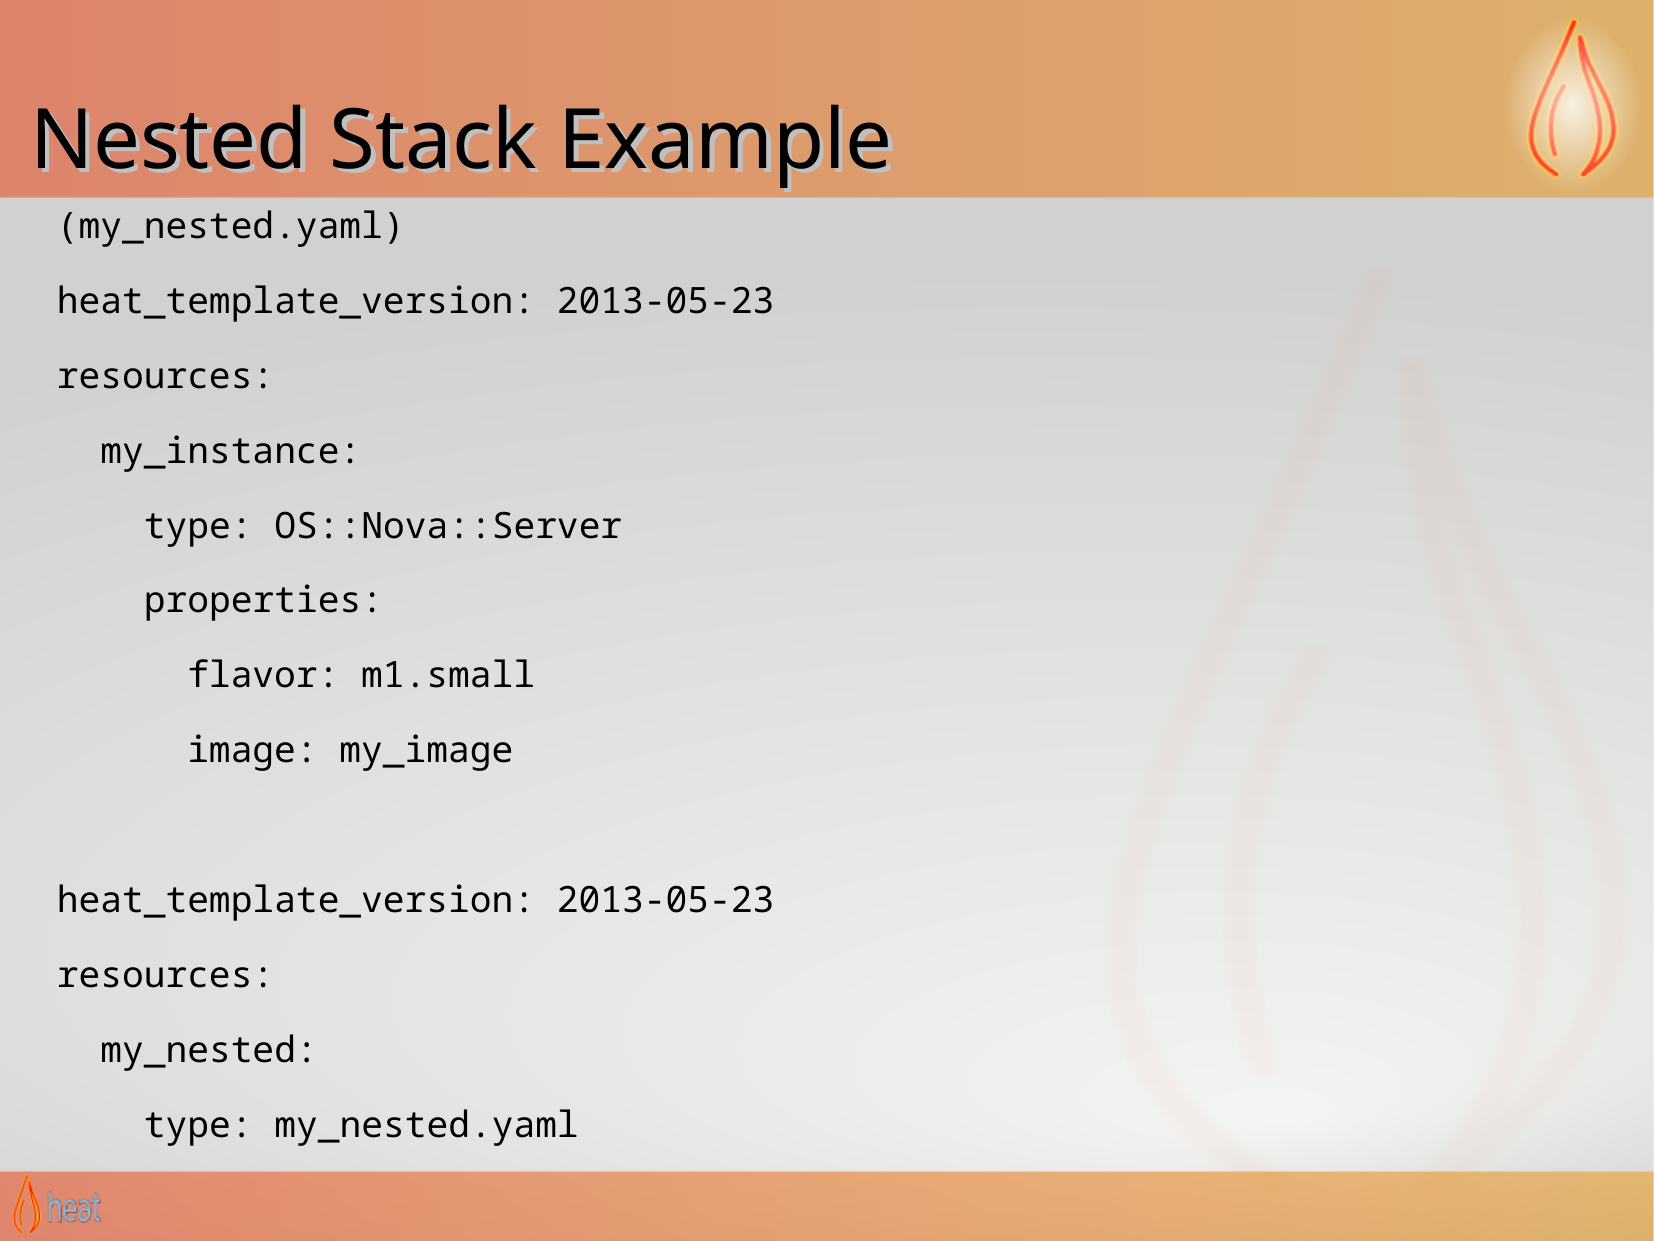

# Nested Stack Example
(my_nested.yaml)
heat_template_version: 2013-05-23
resources:
 my_instance:
 type: OS::Nova::Server
 properties:
 flavor: m1.small
 image: my_image
heat_template_version: 2013-05-23
resources:
 my_nested:
 type: my_nested.yaml